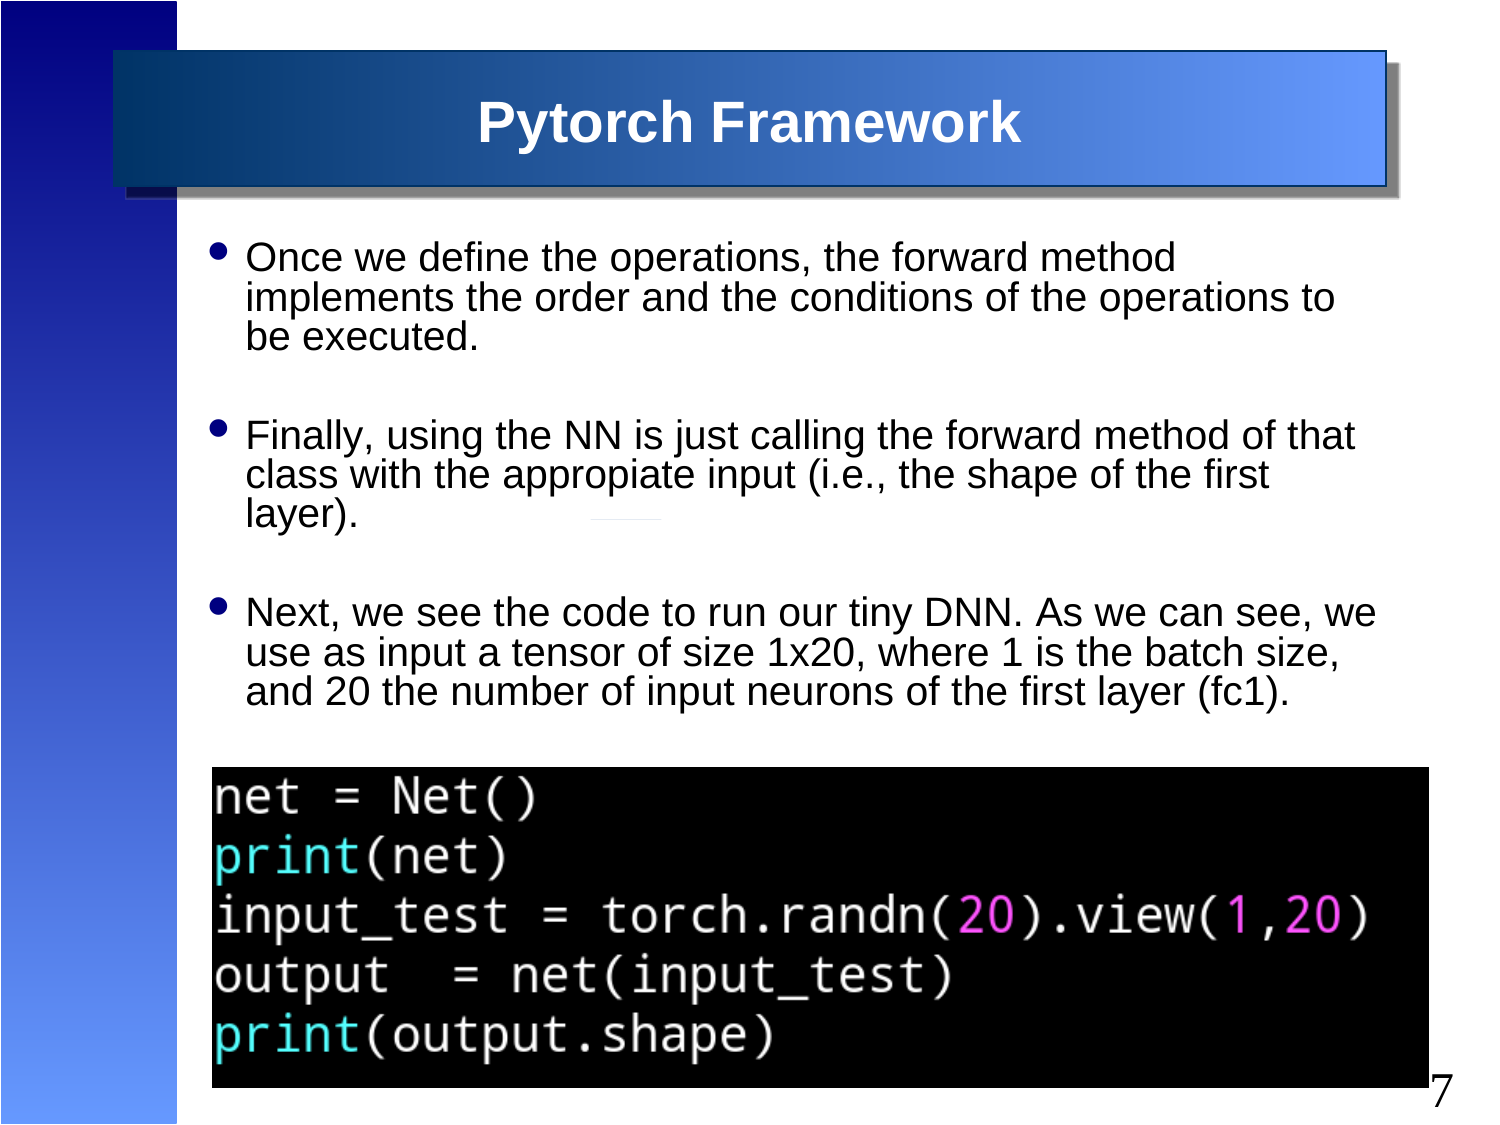

# Pytorch Framework
Once we define the operations, the forward method implements the order and the conditions of the operations to be executed.
Finally, using the NN is just calling the forward method of that class with the appropiate input (i.e., the shape of the first layer).
Next, we see the code to run our tiny DNN. As we can see, we use as input a tensor of size 1x20, where 1 is the batch size, and 20 the number of input neurons of the first layer (fc1).